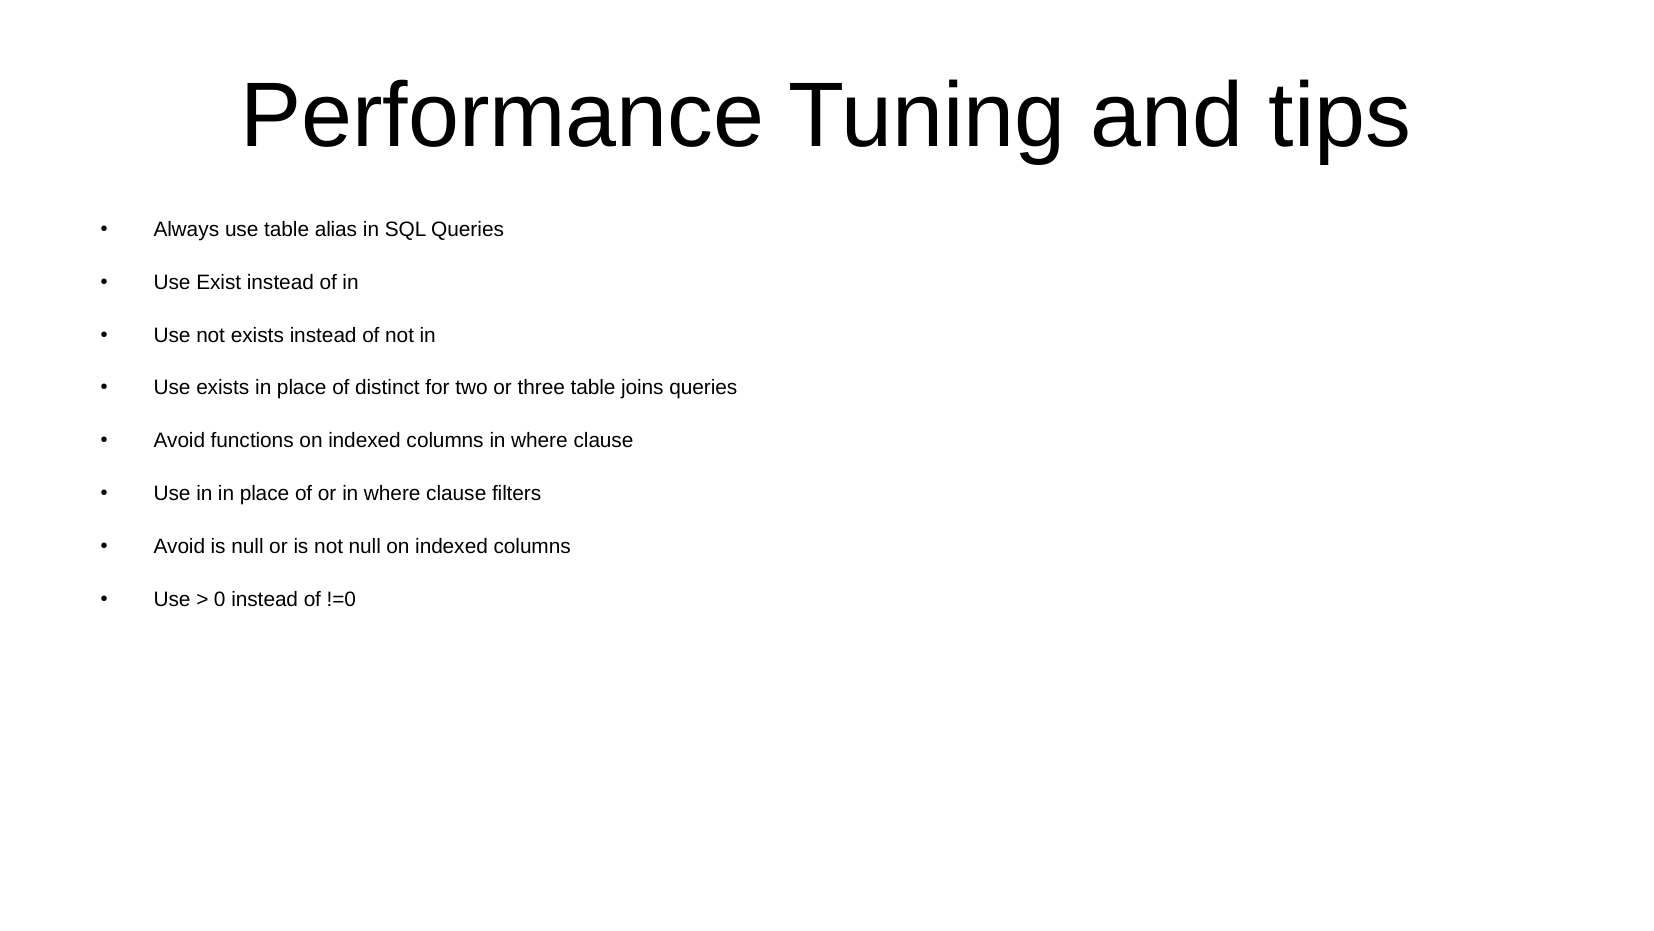

# Performance Tuning and tips
Always use table alias in SQL Queries
Use Exist instead of in
Use not exists instead of not in
Use exists in place of distinct for two or three table joins queries
Avoid functions on indexed columns in where clause
Use in in place of or in where clause filters
Avoid is null or is not null on indexed columns
Use > 0 instead of !=0